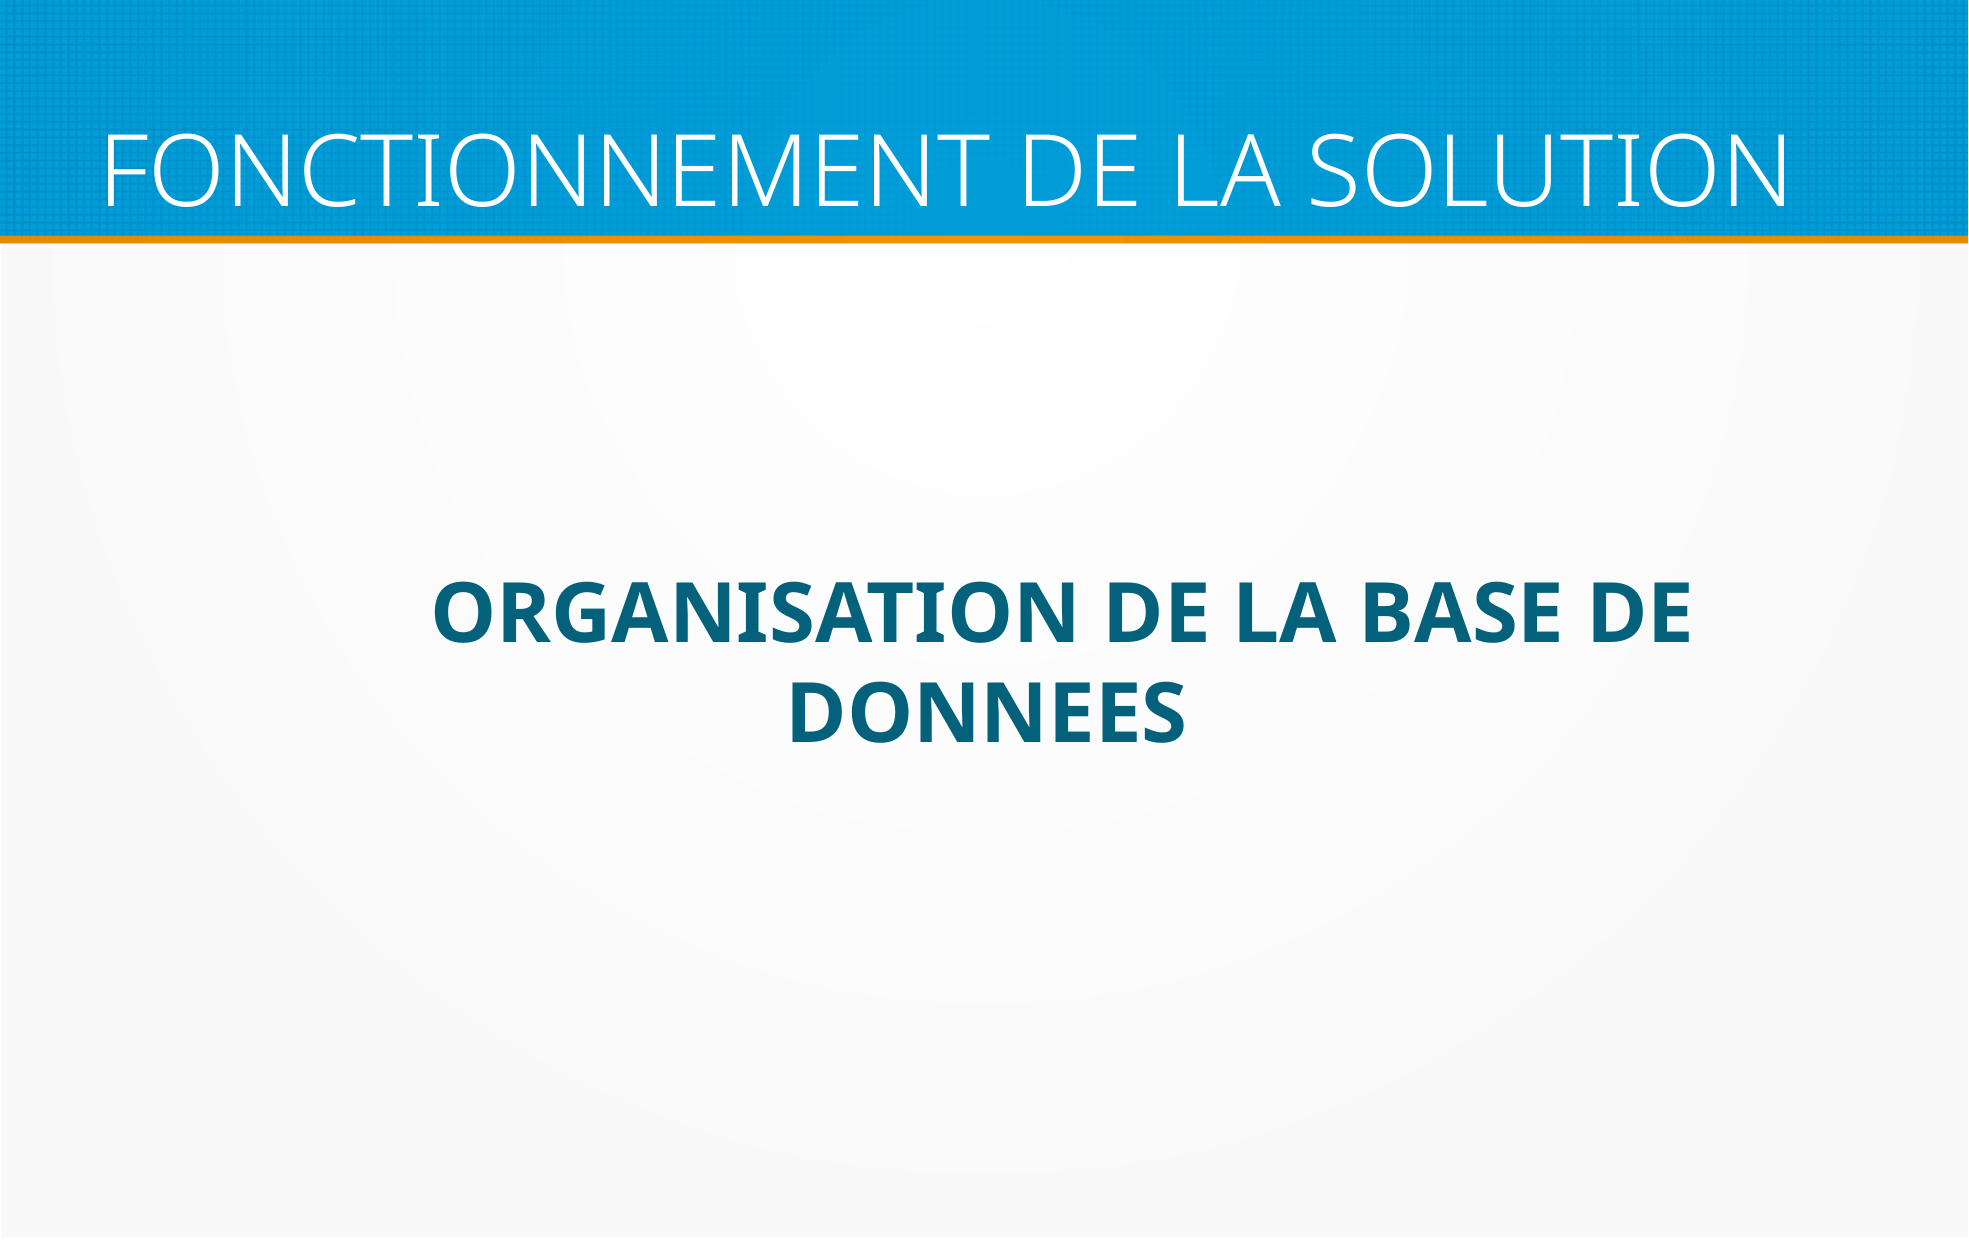

FONCTIONNEMENT DE LA SOLUTION
# ORGANISATION DE LA BASE DE DONNEES